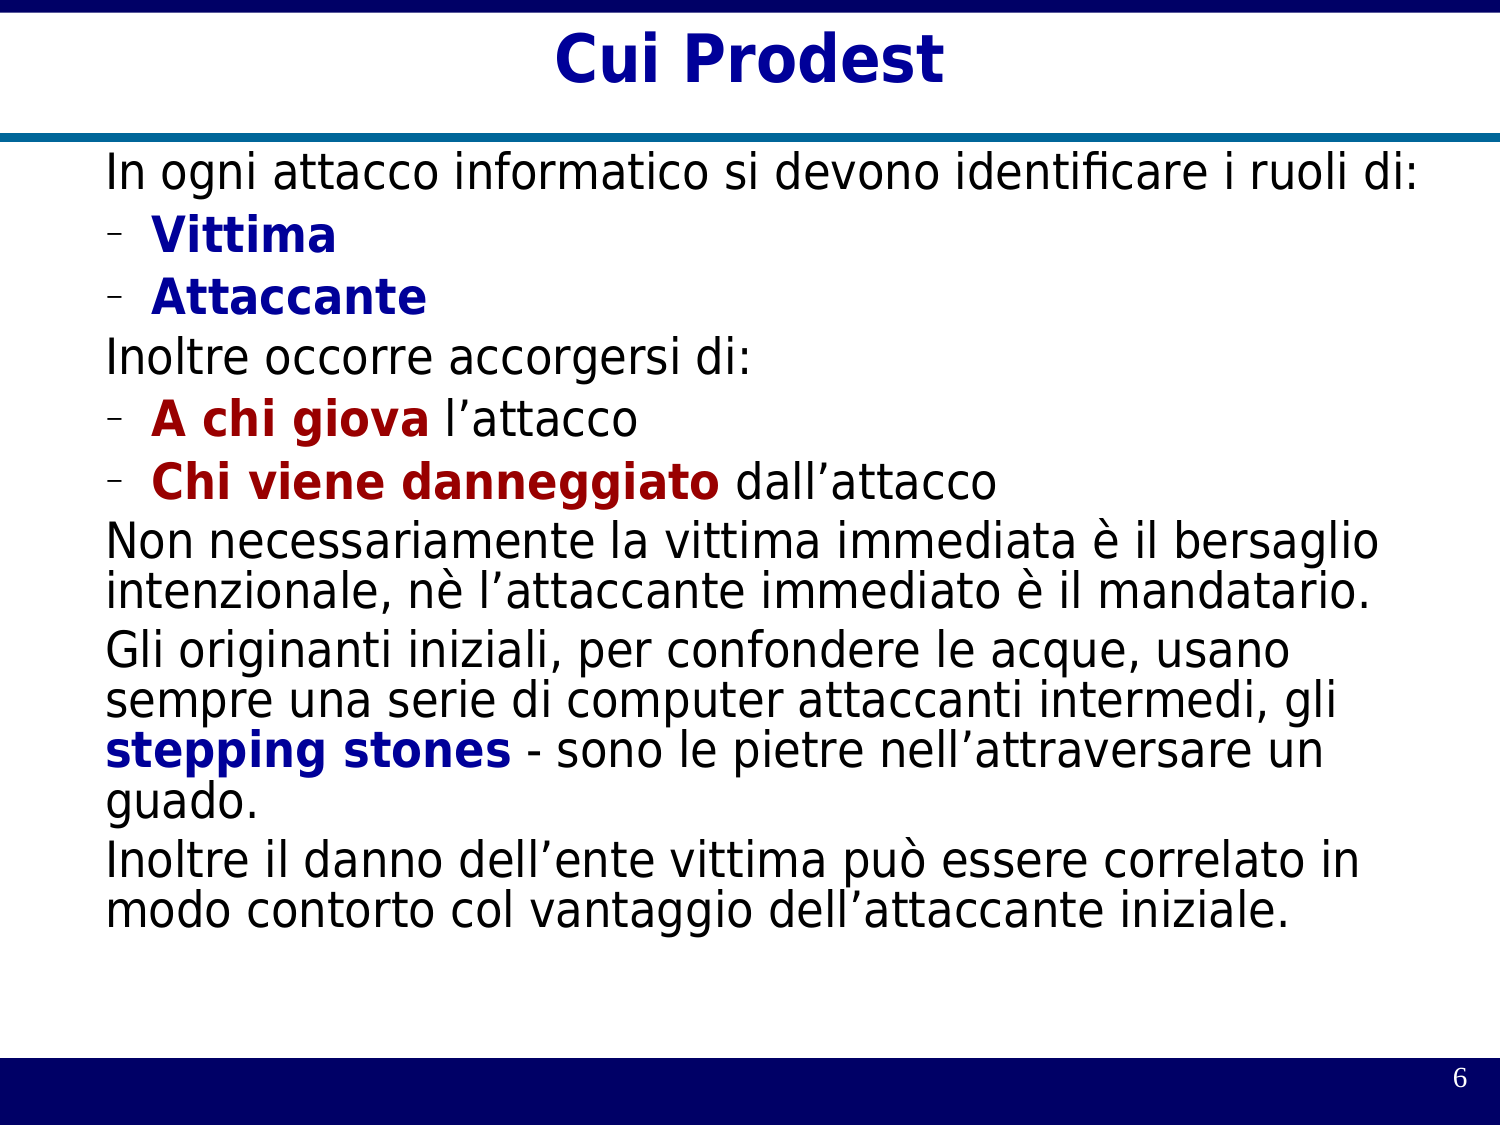

# Cui Prodest
In ogni attacco informatico si devono identificare i ruoli di:
Vittima
Attaccante
Inoltre occorre accorgersi di:
A chi giova l’attacco
Chi viene danneggiato dall’attacco
Non necessariamente la vittima immediata è il bersaglio intenzionale, nè l’attaccante immediato è il mandatario.
Gli originanti iniziali, per confondere le acque, usano sempre una serie di computer attaccanti intermedi, gli stepping stones - sono le pietre nell’attraversare un guado.
Inoltre il danno dell’ente vittima può essere correlato in modo contorto col vantaggio dell’attaccante iniziale.